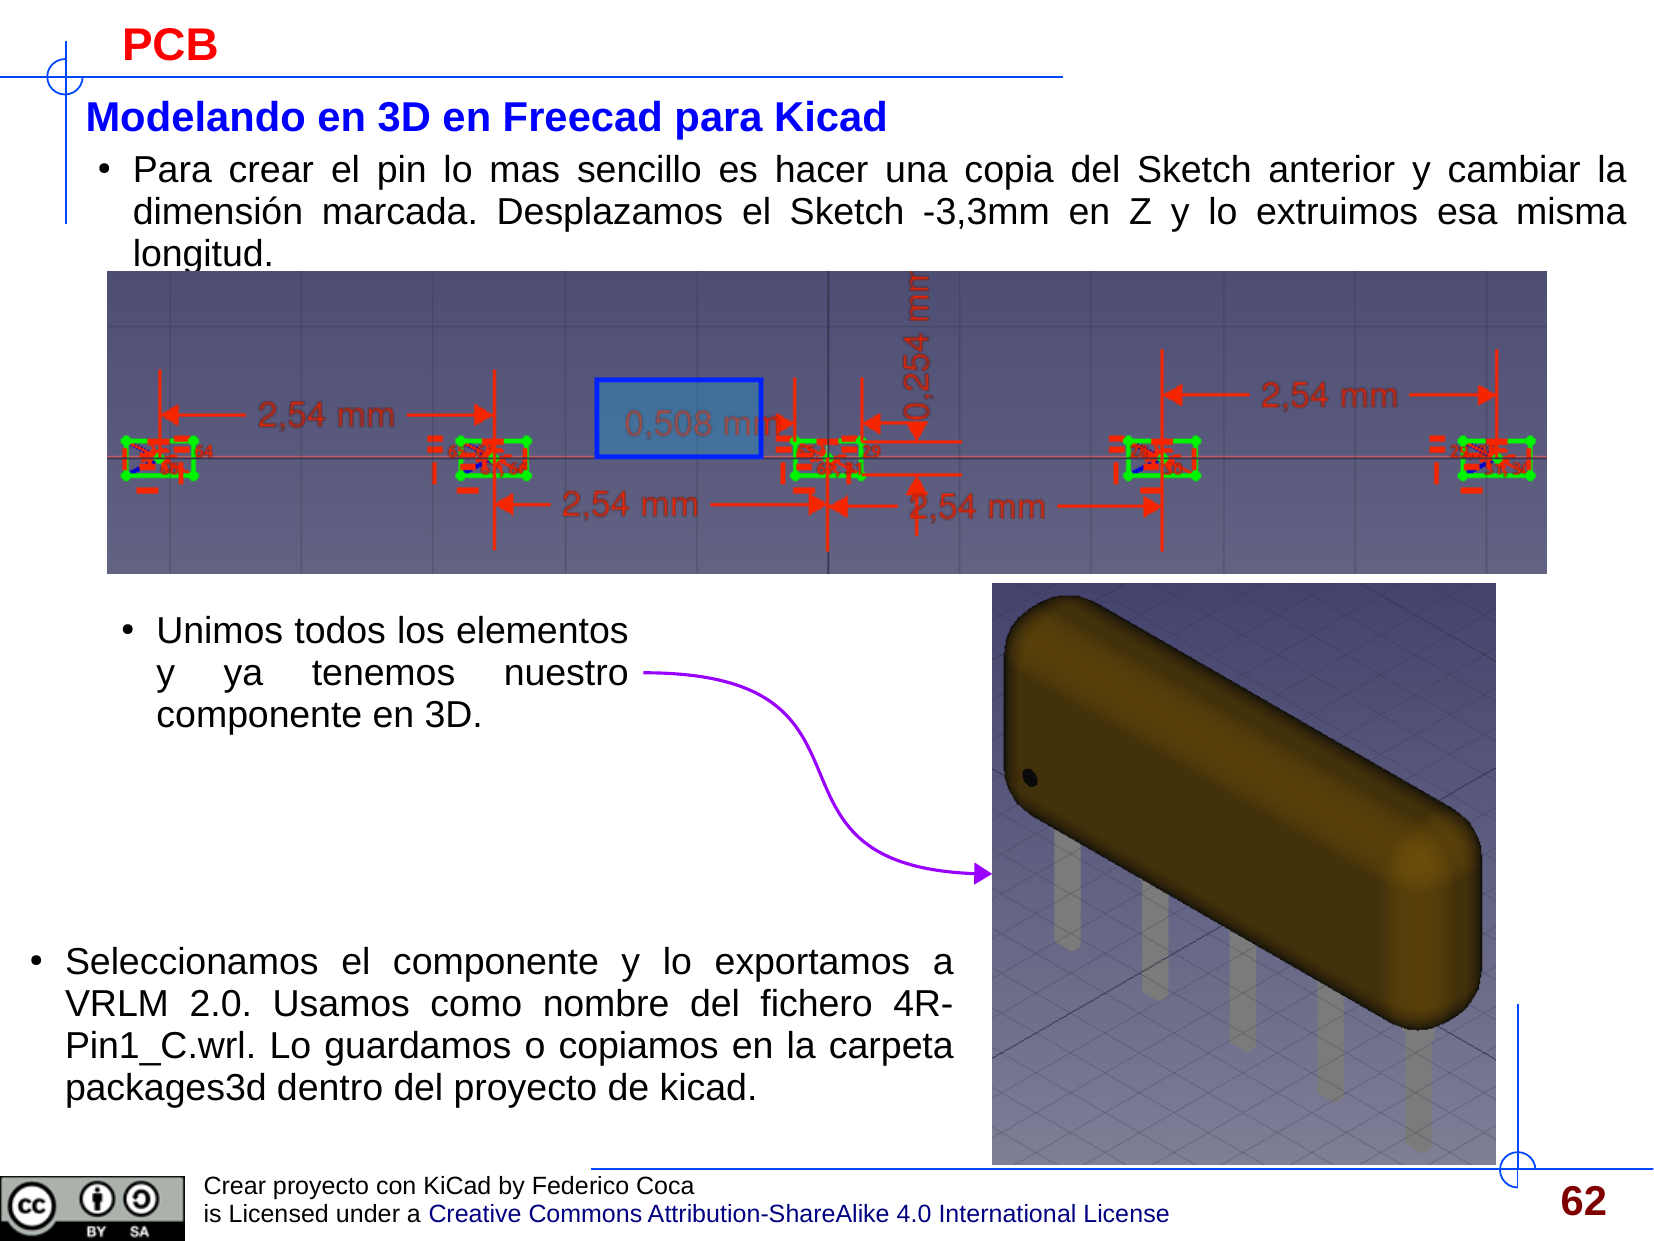

PCB
Modelando en 3D en Freecad para Kicad
Para crear el pin lo mas sencillo es hacer una copia del Sketch anterior y cambiar la dimensión marcada. Desplazamos el Sketch -3,3mm en Z y lo extruimos esa misma longitud.
Unimos todos los elementos y ya tenemos nuestro componente en 3D.
Seleccionamos el componente y lo exportamos a VRLM 2.0. Usamos como nombre del fichero 4R-Pin1_C.wrl. Lo guardamos o copiamos en la carpeta packages3d dentro del proyecto de kicad.
Crear proyecto con KiCad by Federico Coca
is Licensed under a Creative Commons Attribution-ShareAlike 4.0 International License